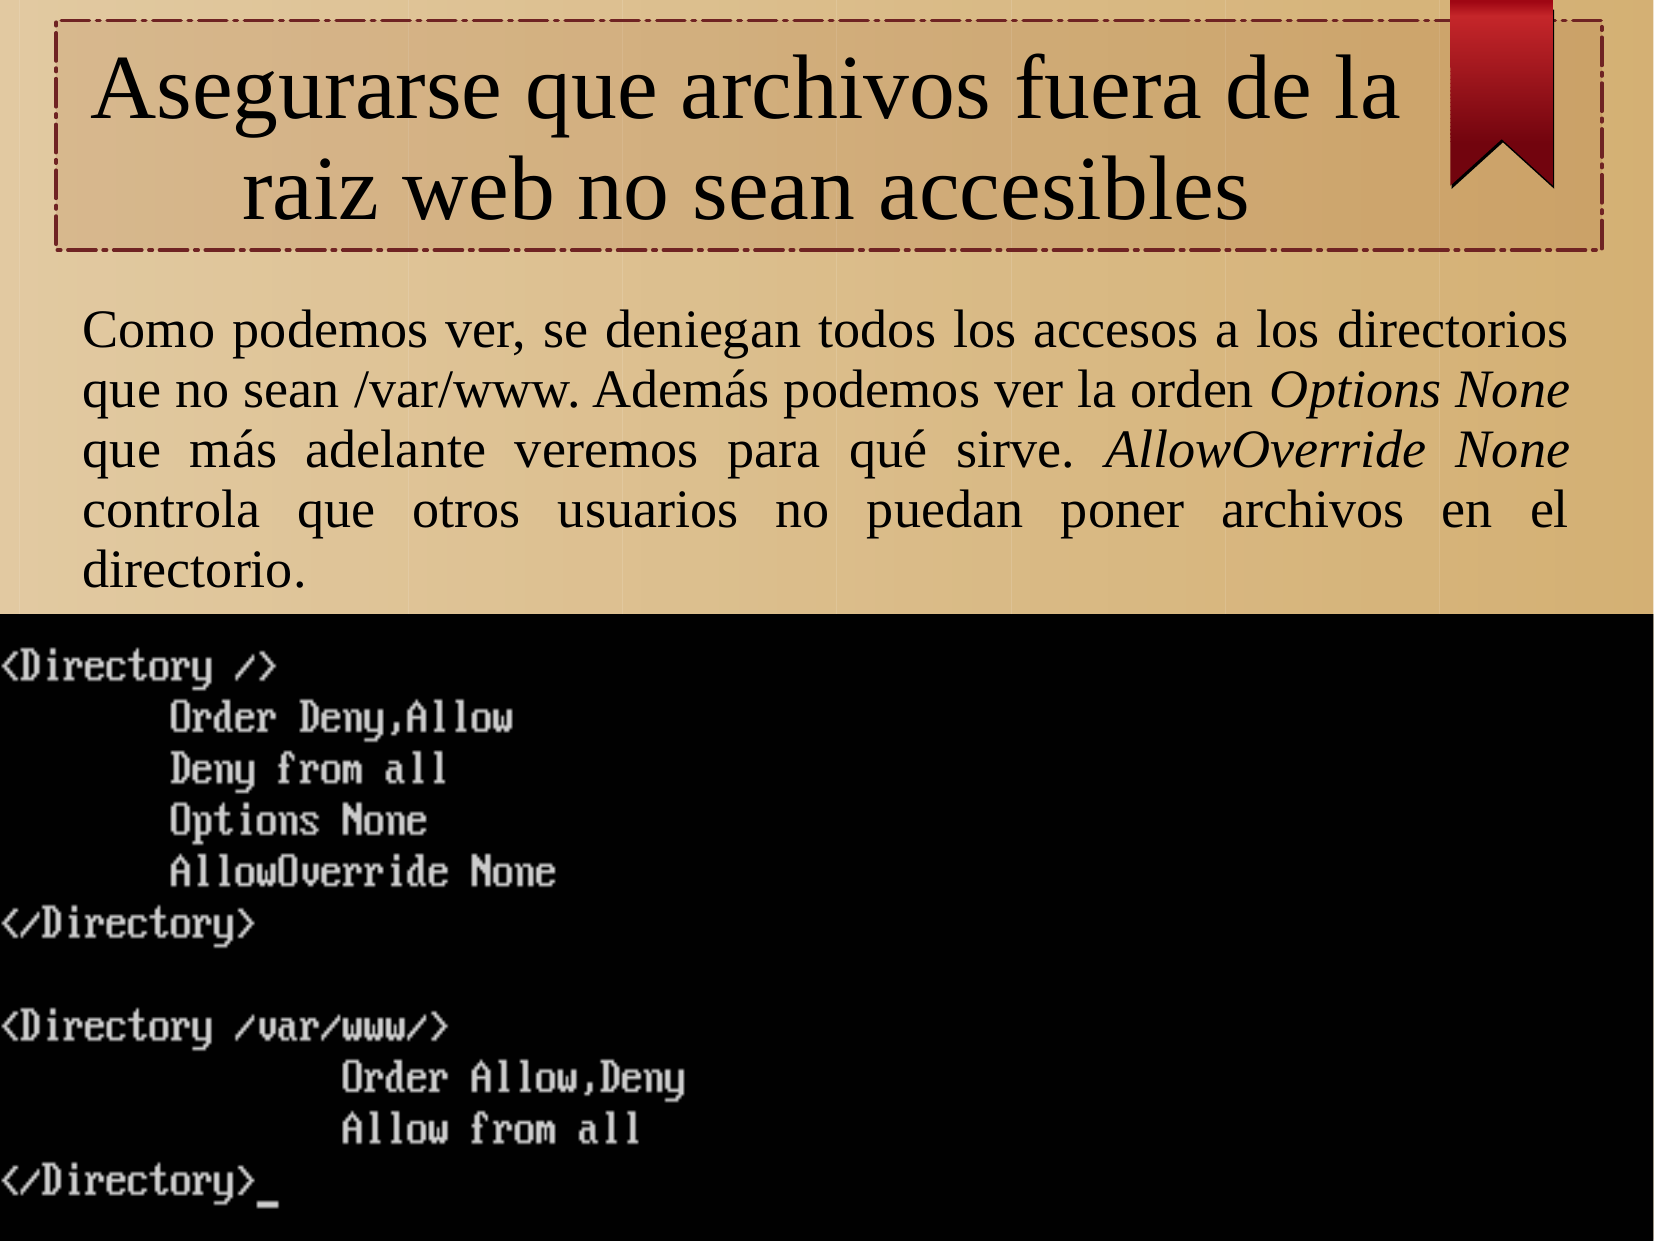

# Asegurarse que archivos fuera de la raiz web no sean accesibles
Como podemos ver, se deniegan todos los accesos a los directorios que no sean /var/www. Además podemos ver la orden Options None que más adelante veremos para qué sirve. AllowOverride None controla que otros usuarios no puedan poner archivos en el directorio.